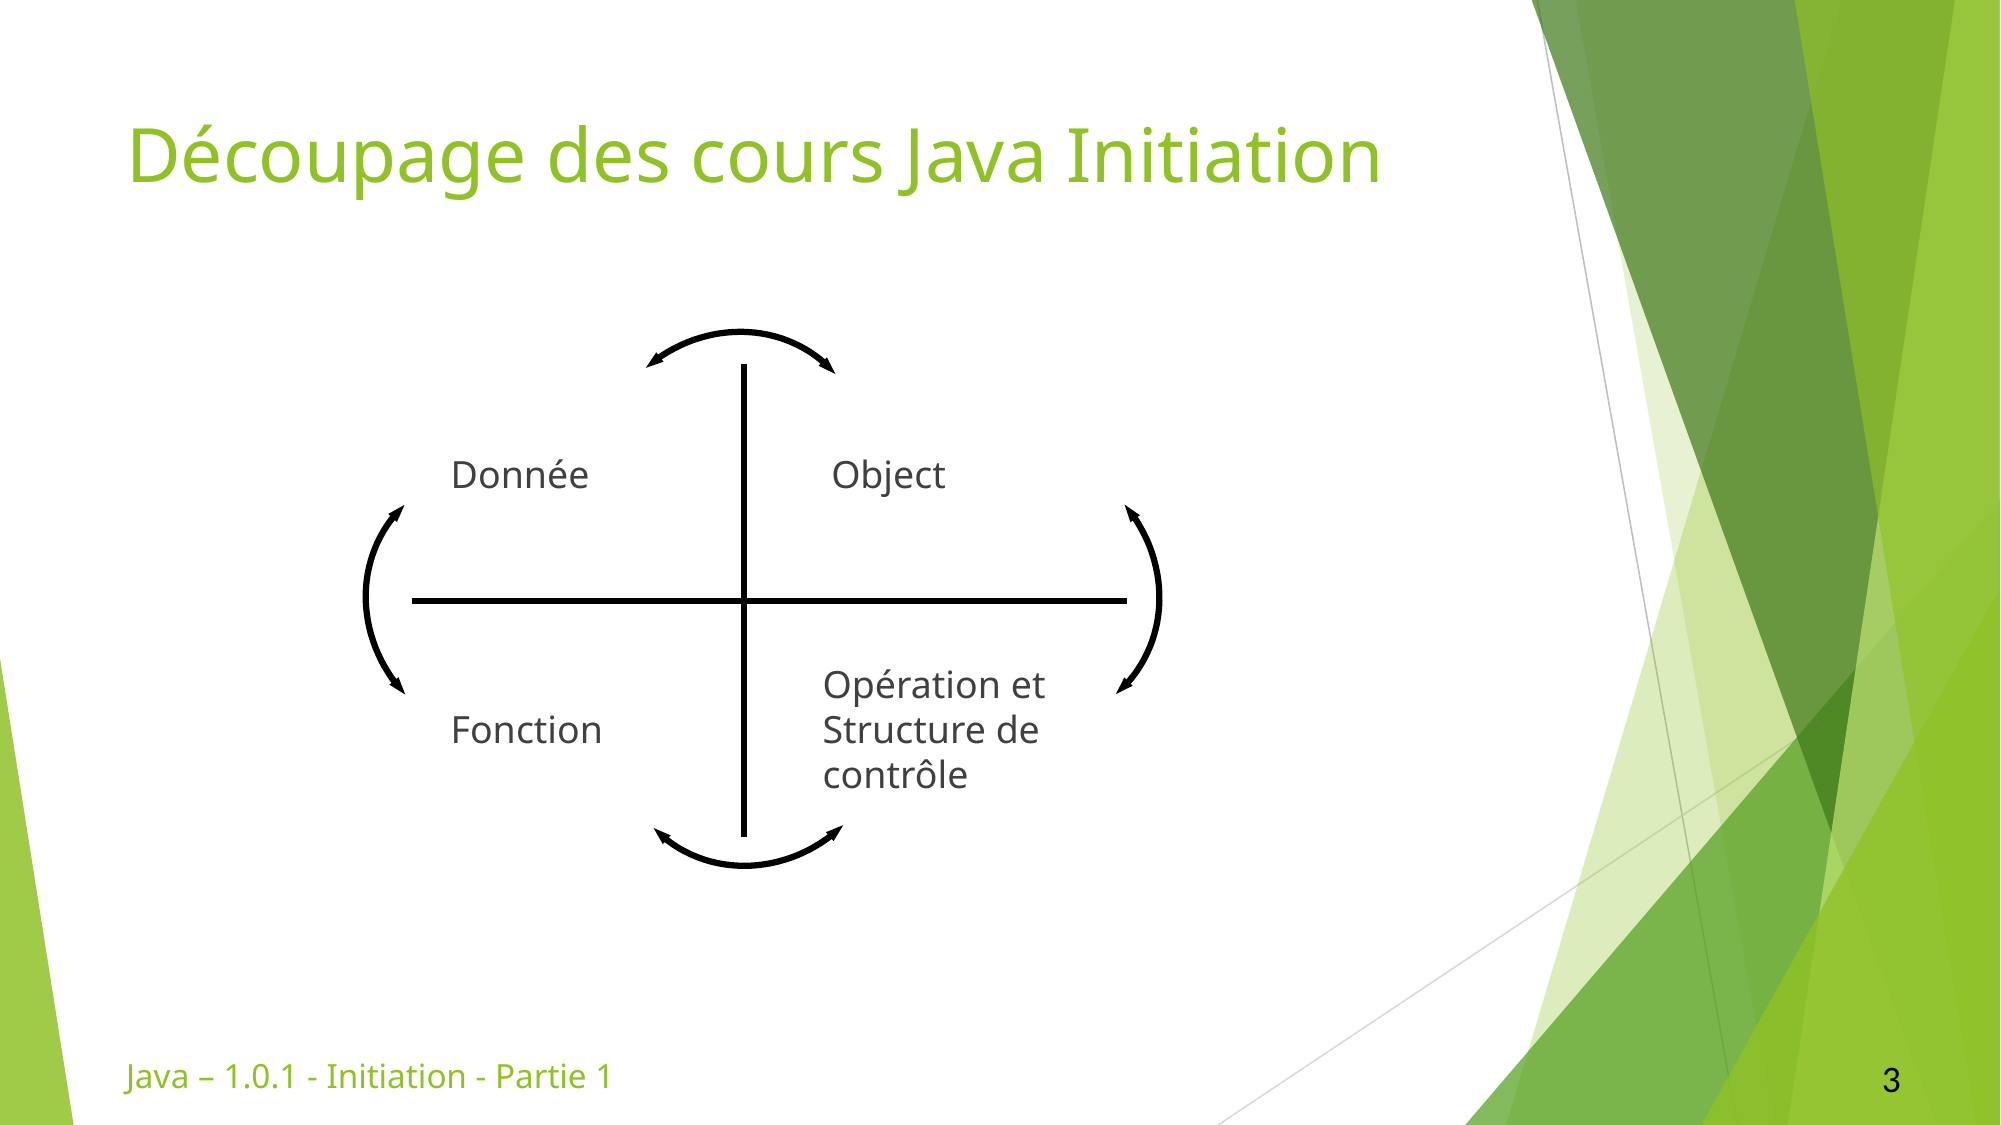

# Découpage des cours Java Initiation
Donnée
Object
Opération et Structure de contrôle
Fonction
Java – 1.0.1 - Initiation - Partie 1